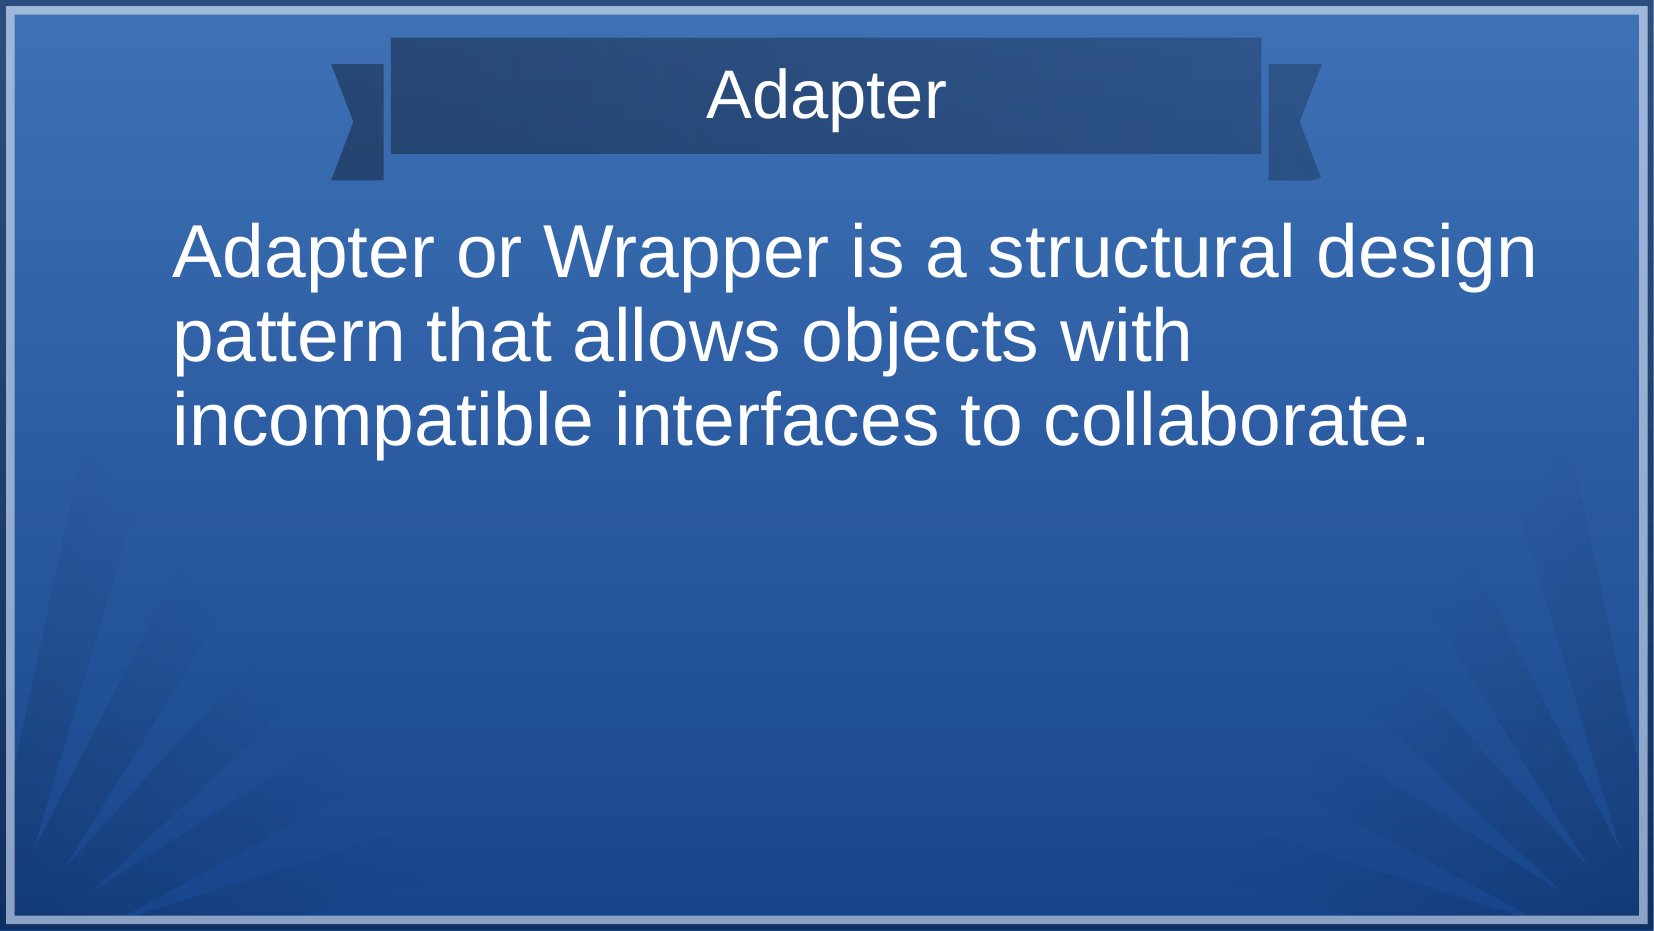

# Adapter
Adapter or Wrapper is a structural design pattern that allows objects with incompatible interfaces to collaborate.